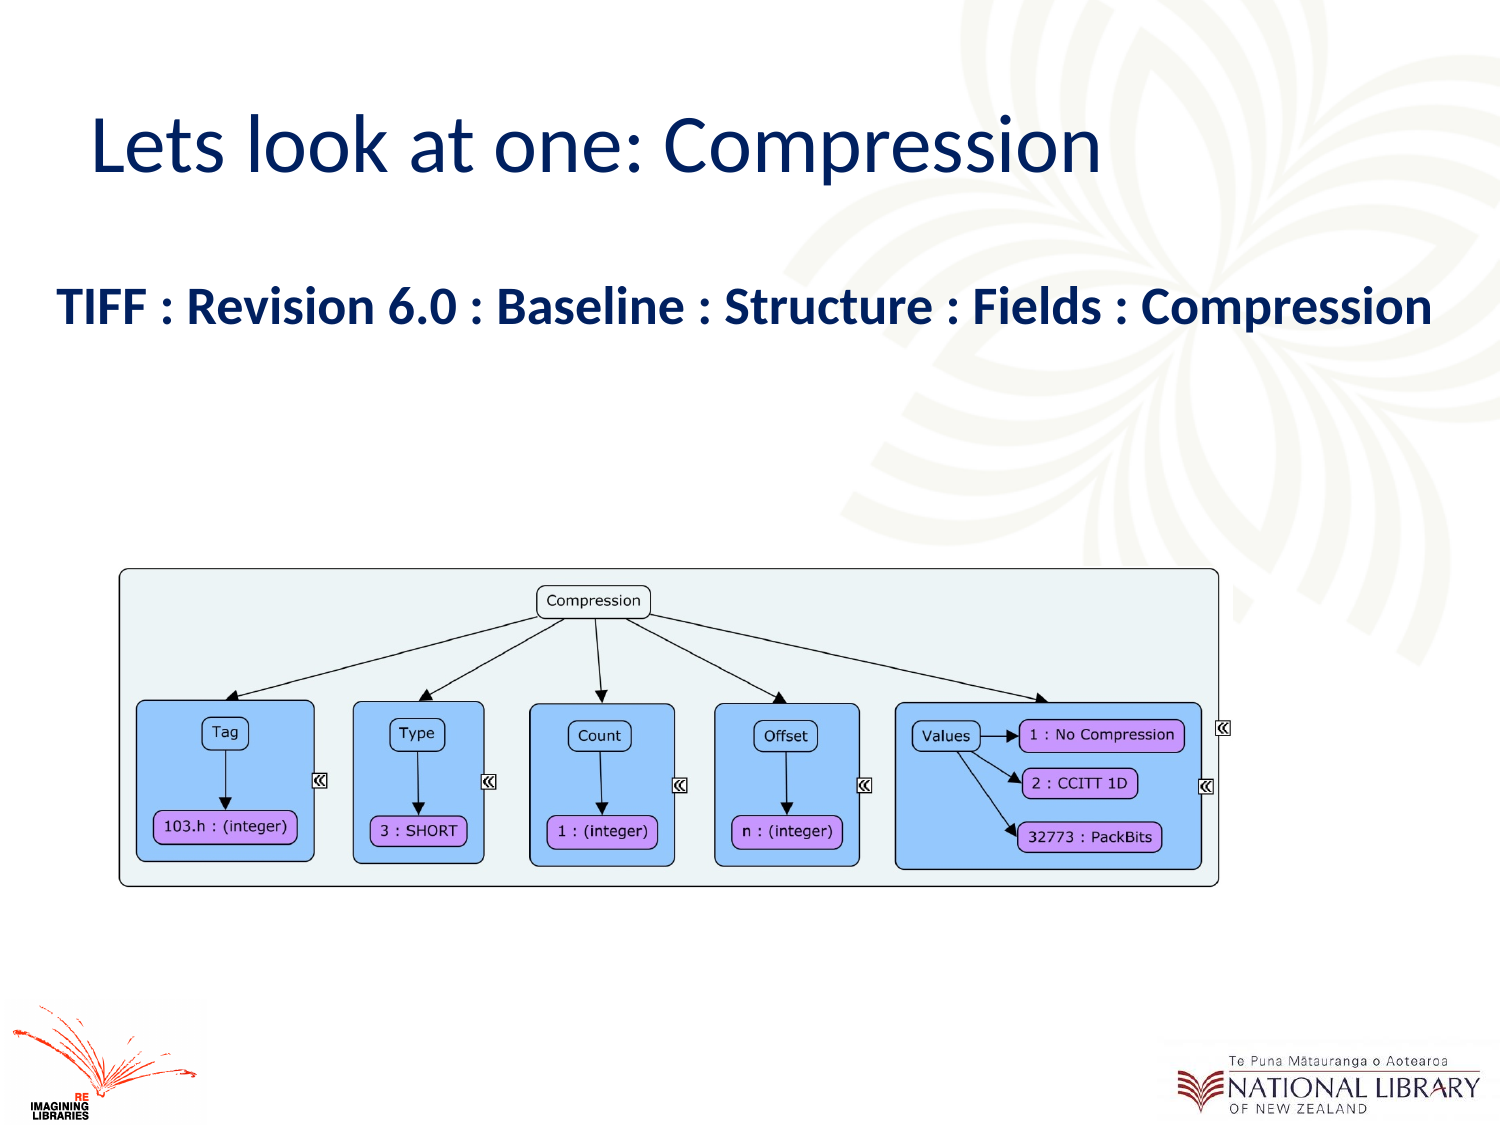

# Lets look at one: Compression
TIFF : Revision 6.0 : Baseline : Structure : Fields : Compression